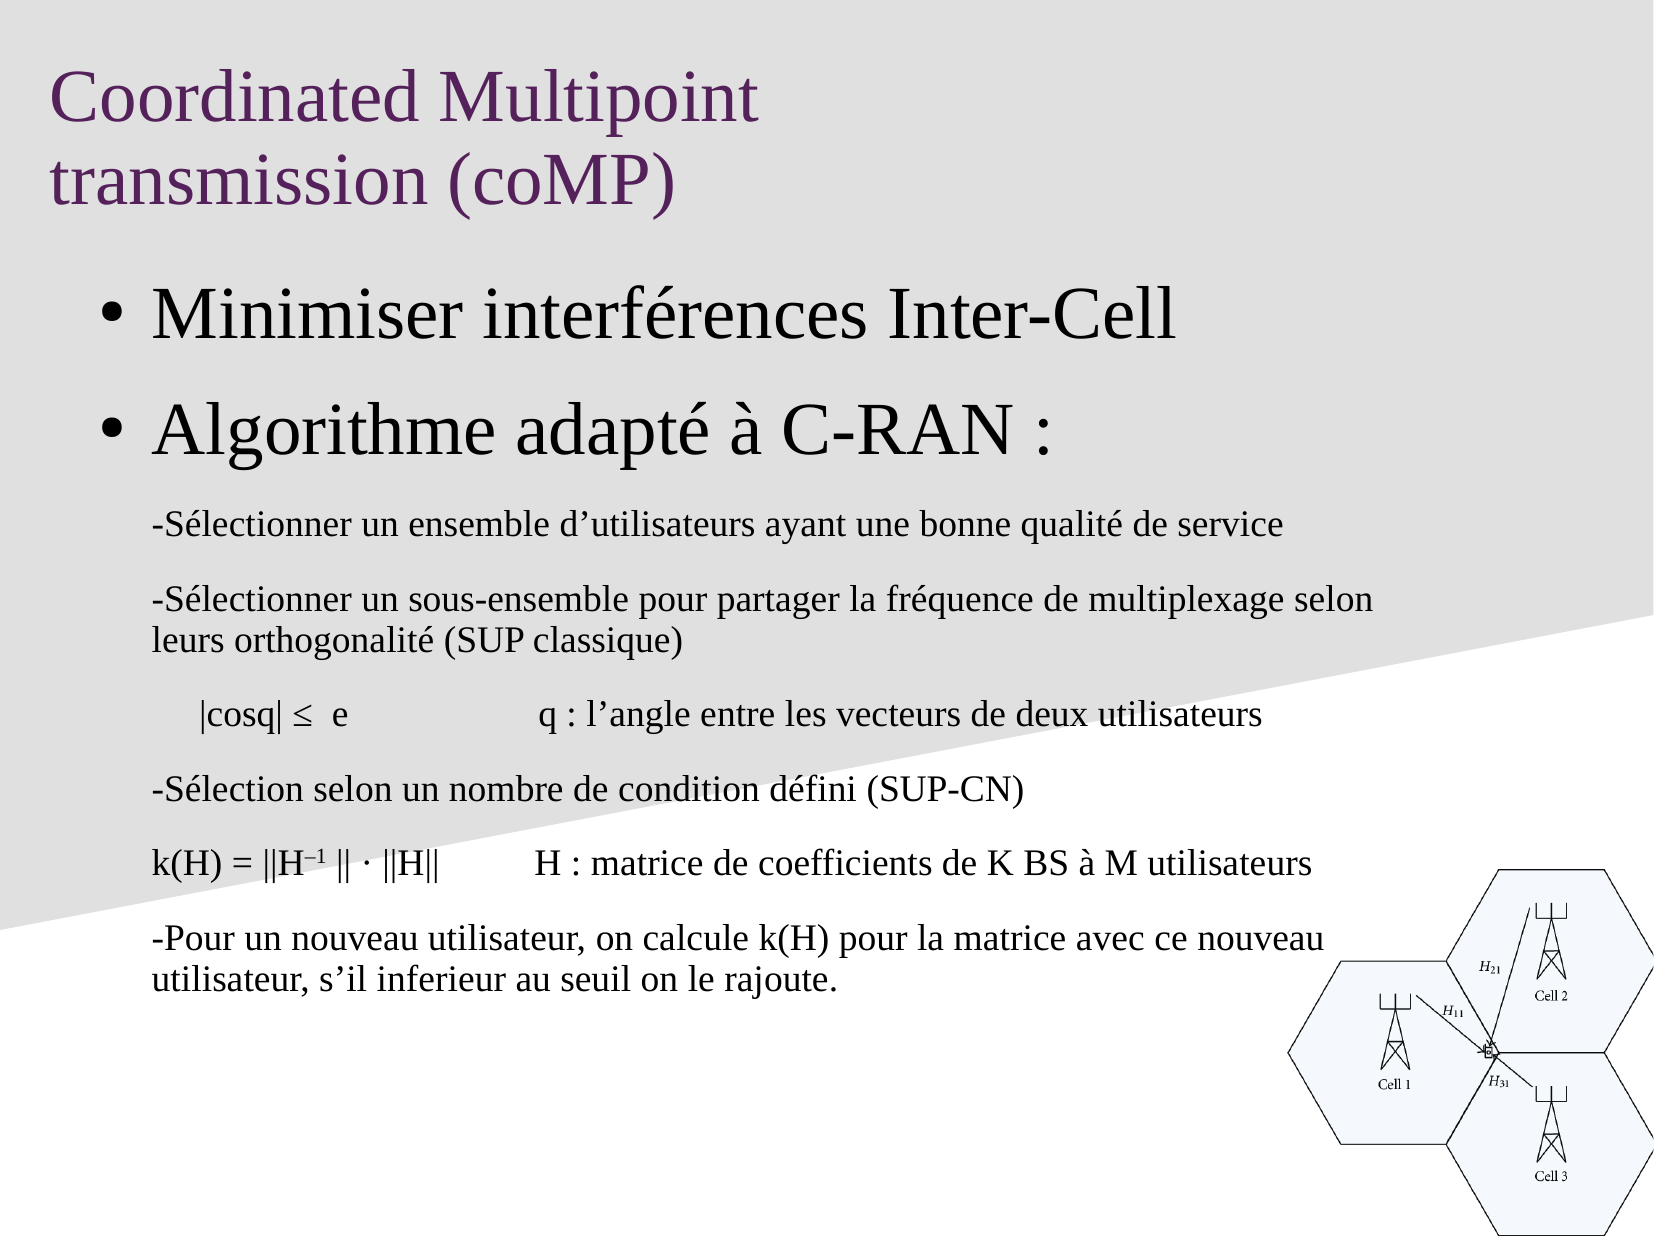

Coordinated Multipoint
transmission (coMP)
# Minimiser interférences Inter-Cell
Algorithme adapté à C-RAN :
-Sélectionner un ensemble d’utilisateurs ayant une bonne qualité de service
-Sélectionner un sous-ensemble pour partager la fréquence de multiplexage selon leurs orthogonalité (SUP classique)
 |cosq| ≤ e q : l’angle entre les vecteurs de deux utilisateurs
-Sélection selon un nombre de condition défini (SUP-CN)
k(H) = ||H–1 || · ||H|| H : matrice de coefficients de K BS à M utilisateurs
-Pour un nouveau utilisateur, on calcule k(H) pour la matrice avec ce nouveau utilisateur, s’il inferieur au seuil on le rajoute.